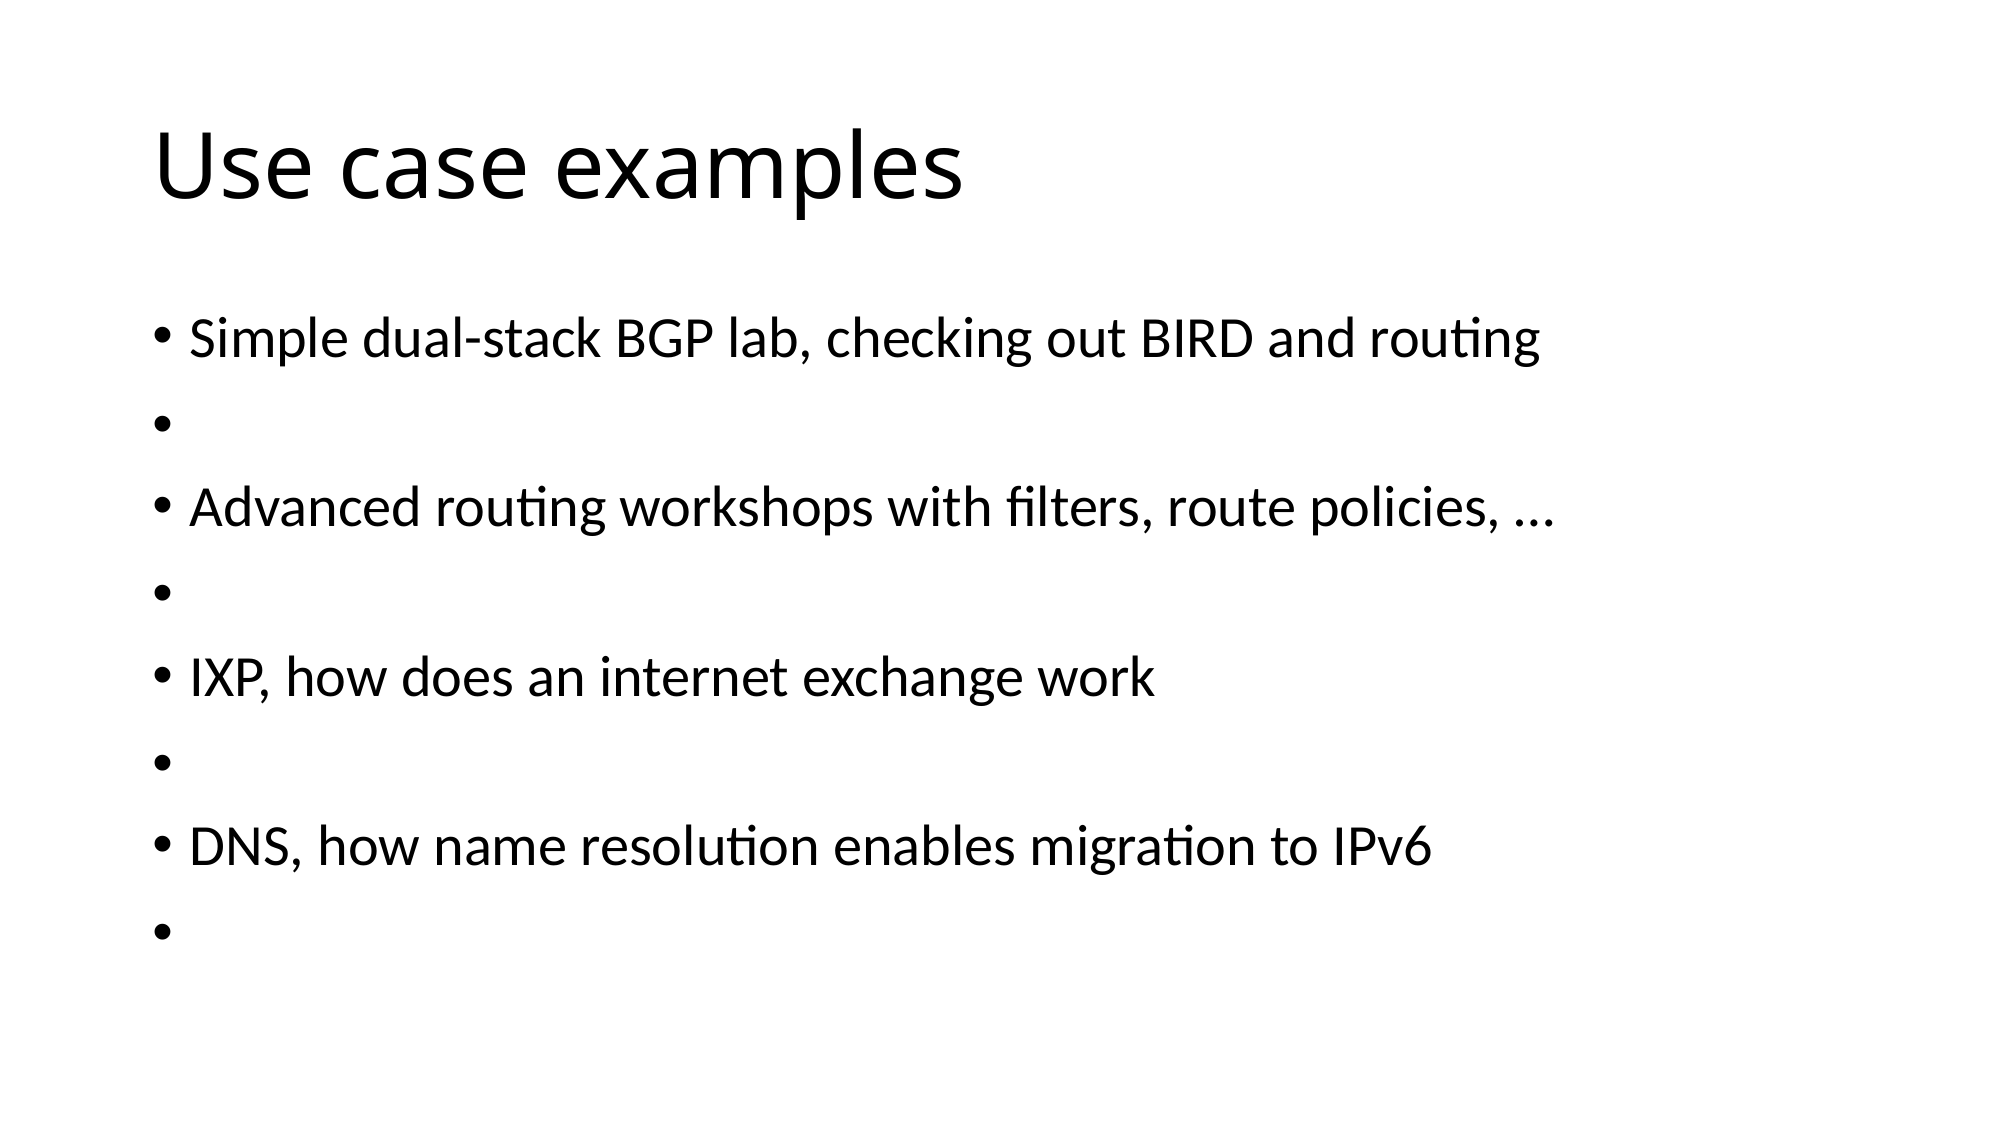

# Use case examples
Simple dual-stack BGP lab, checking out BIRD and routing
Advanced routing workshops with filters, route policies, …
IXP, how does an internet exchange work
DNS, how name resolution enables migration to IPv6